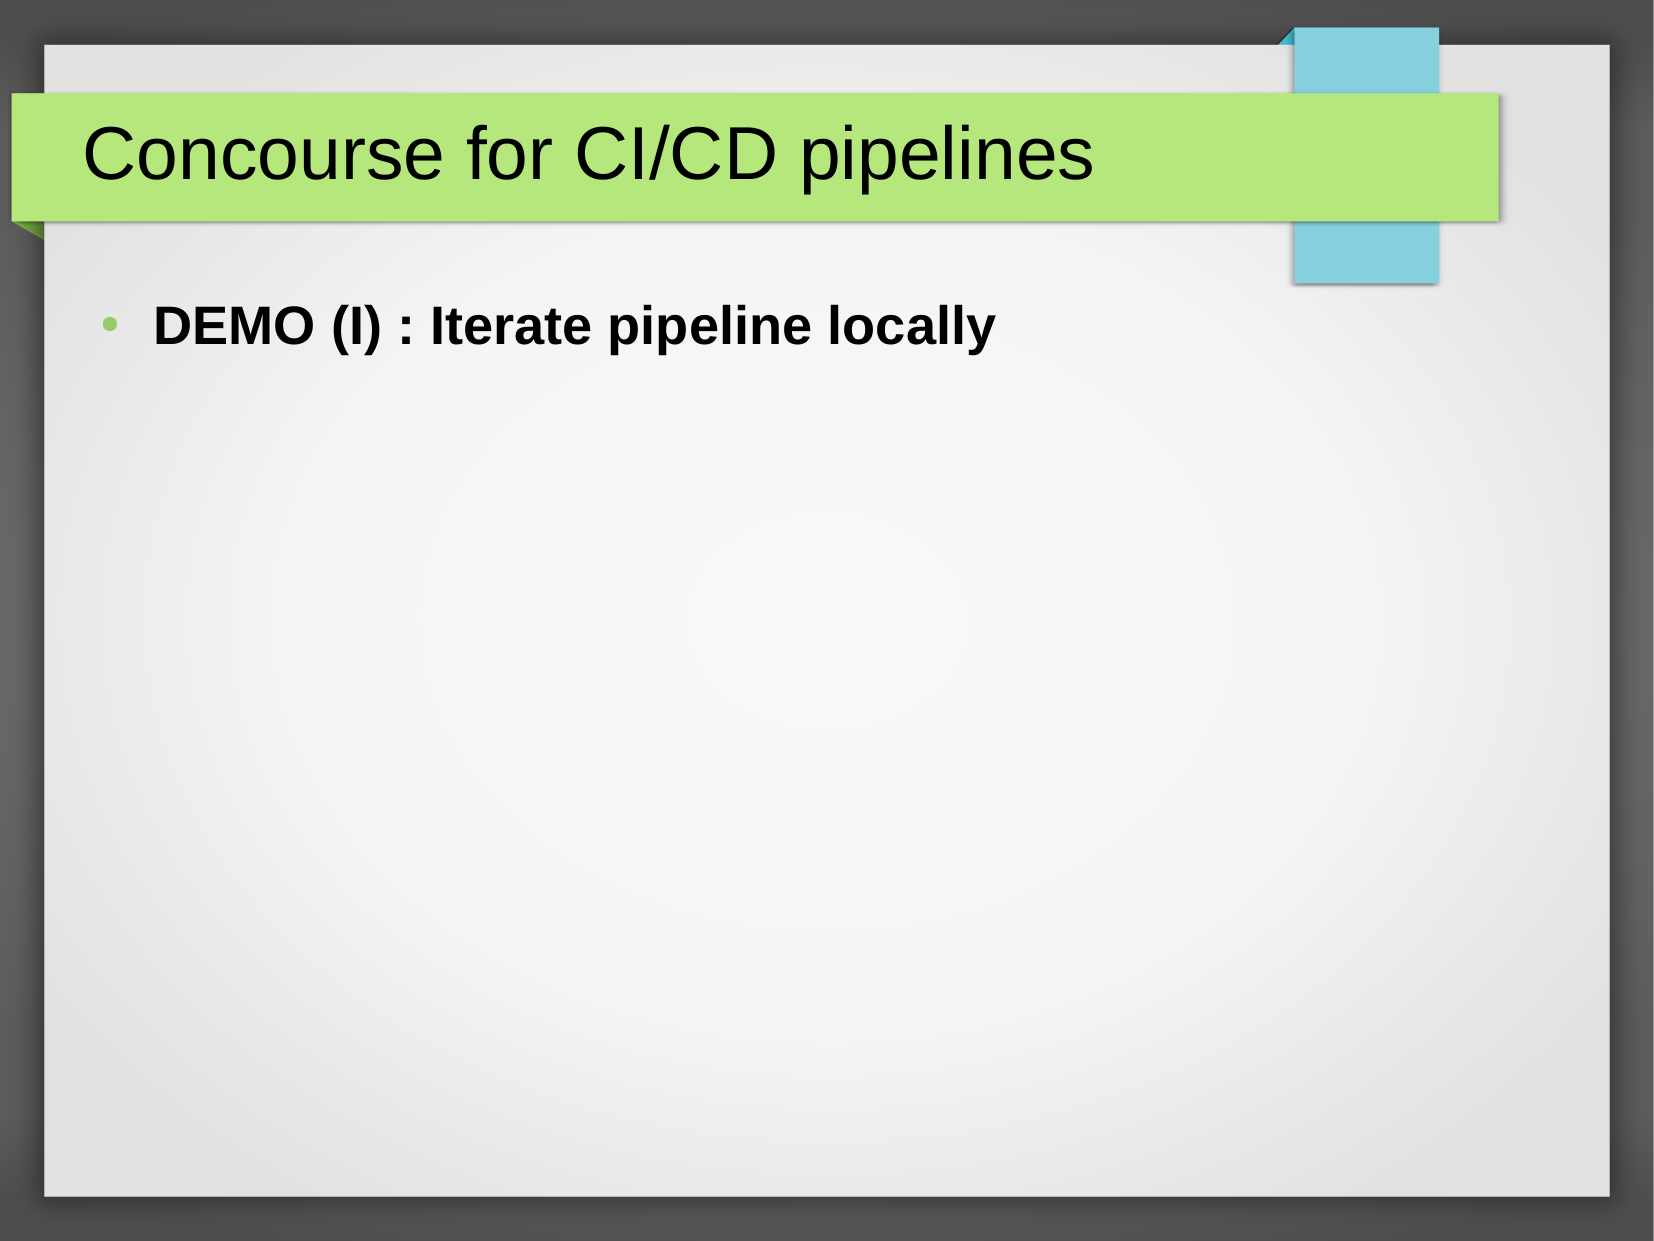

# Concourse for CI/CD pipelines
DEMO (I) : Iterate pipeline locally